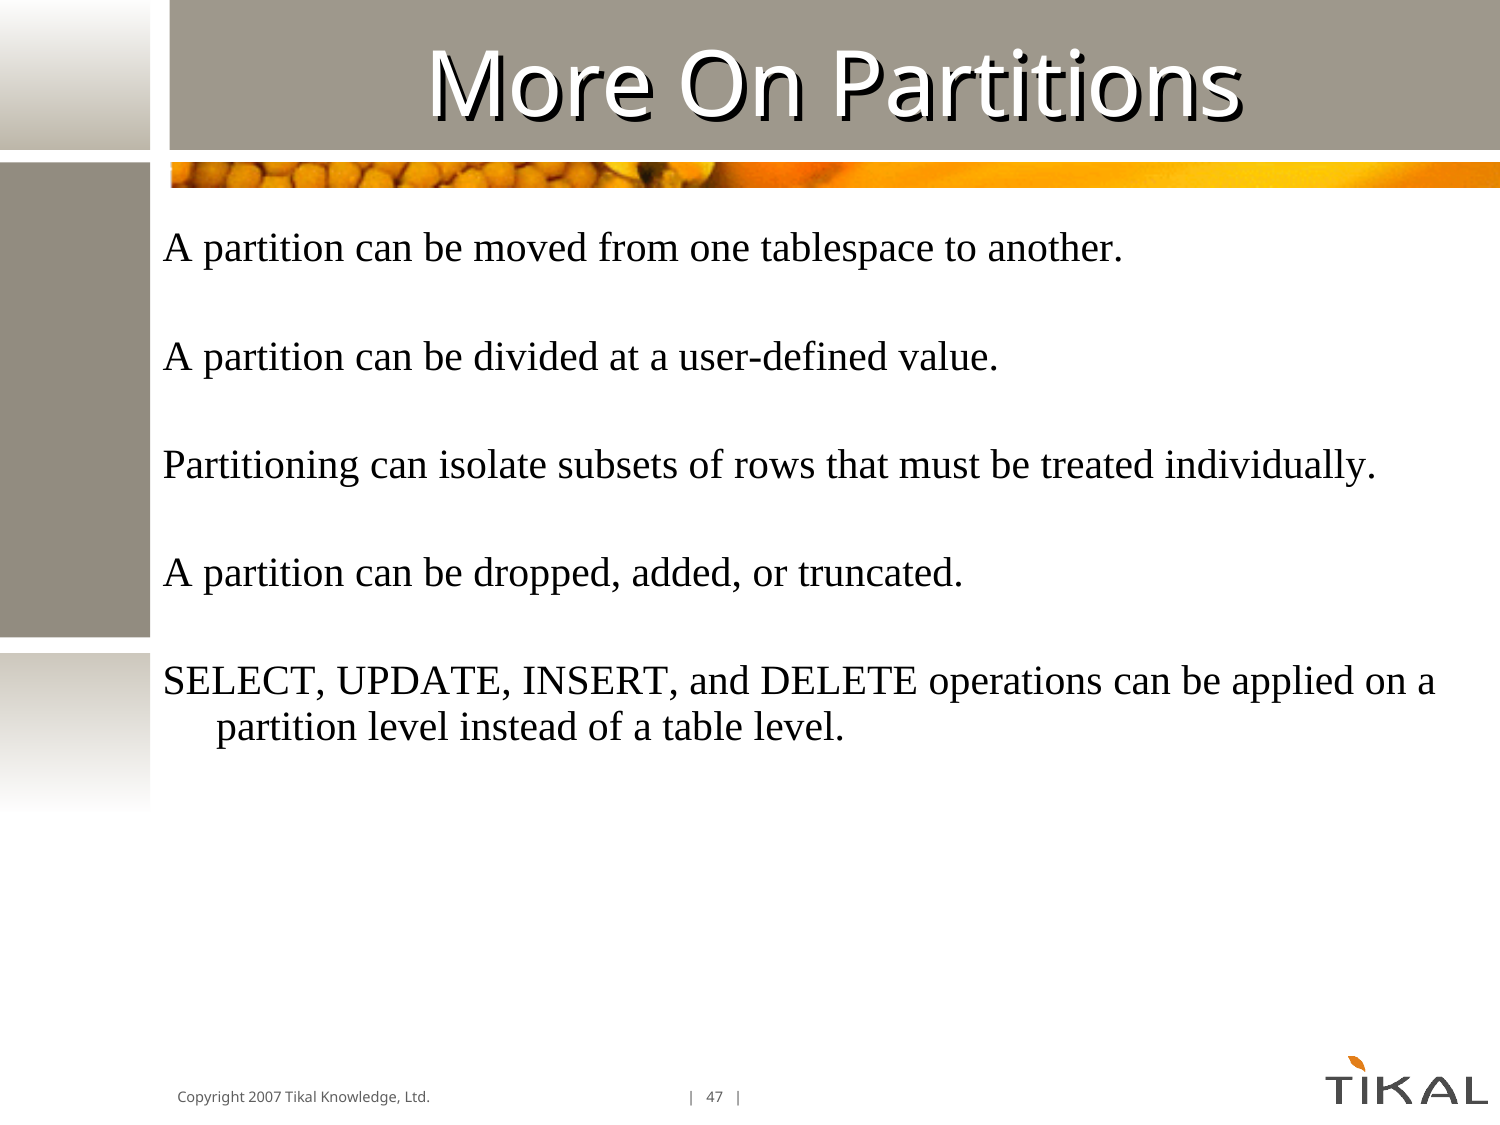

# More On Partitions
A partition can be moved from one tablespace to another.
A partition can be divided at a user-defined value.
Partitioning can isolate subsets of rows that must be treated individually.
A partition can be dropped, added, or truncated.
SELECT, UPDATE, INSERT, and DELETE operations can be applied on a partition level instead of a table level.